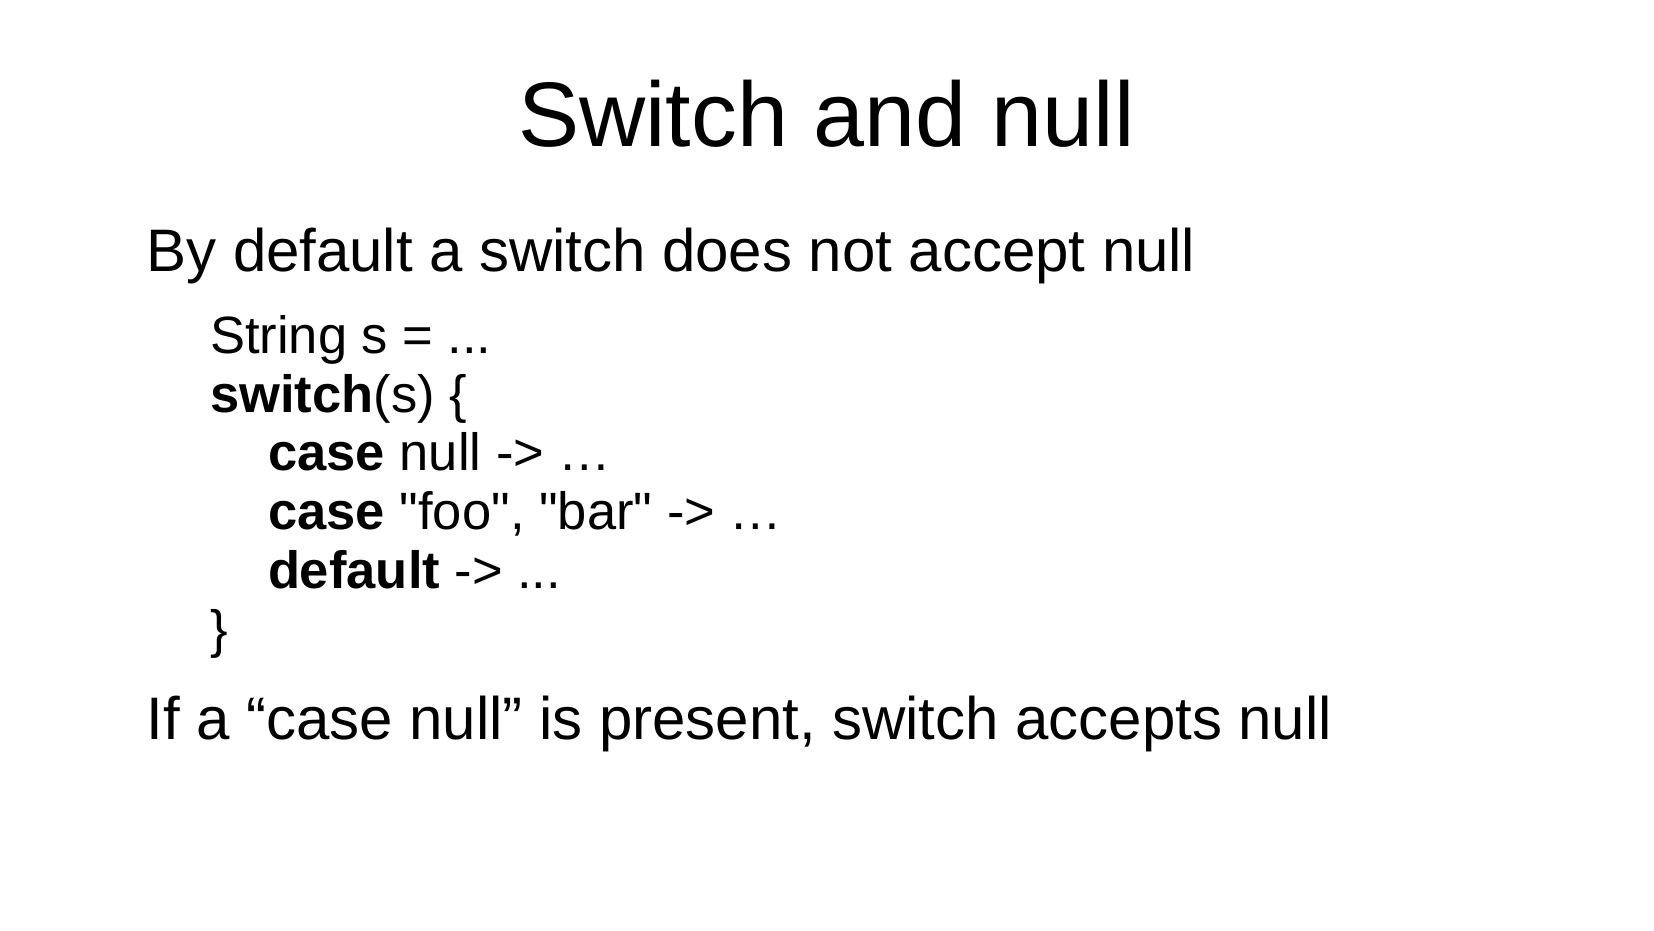

# Switch and null
By default a switch does not accept null
String s = ...
switch(s) {
 case null -> …
 case "foo", "bar" -> …
 default -> ...
}
If a “case null” is present, switch accepts null